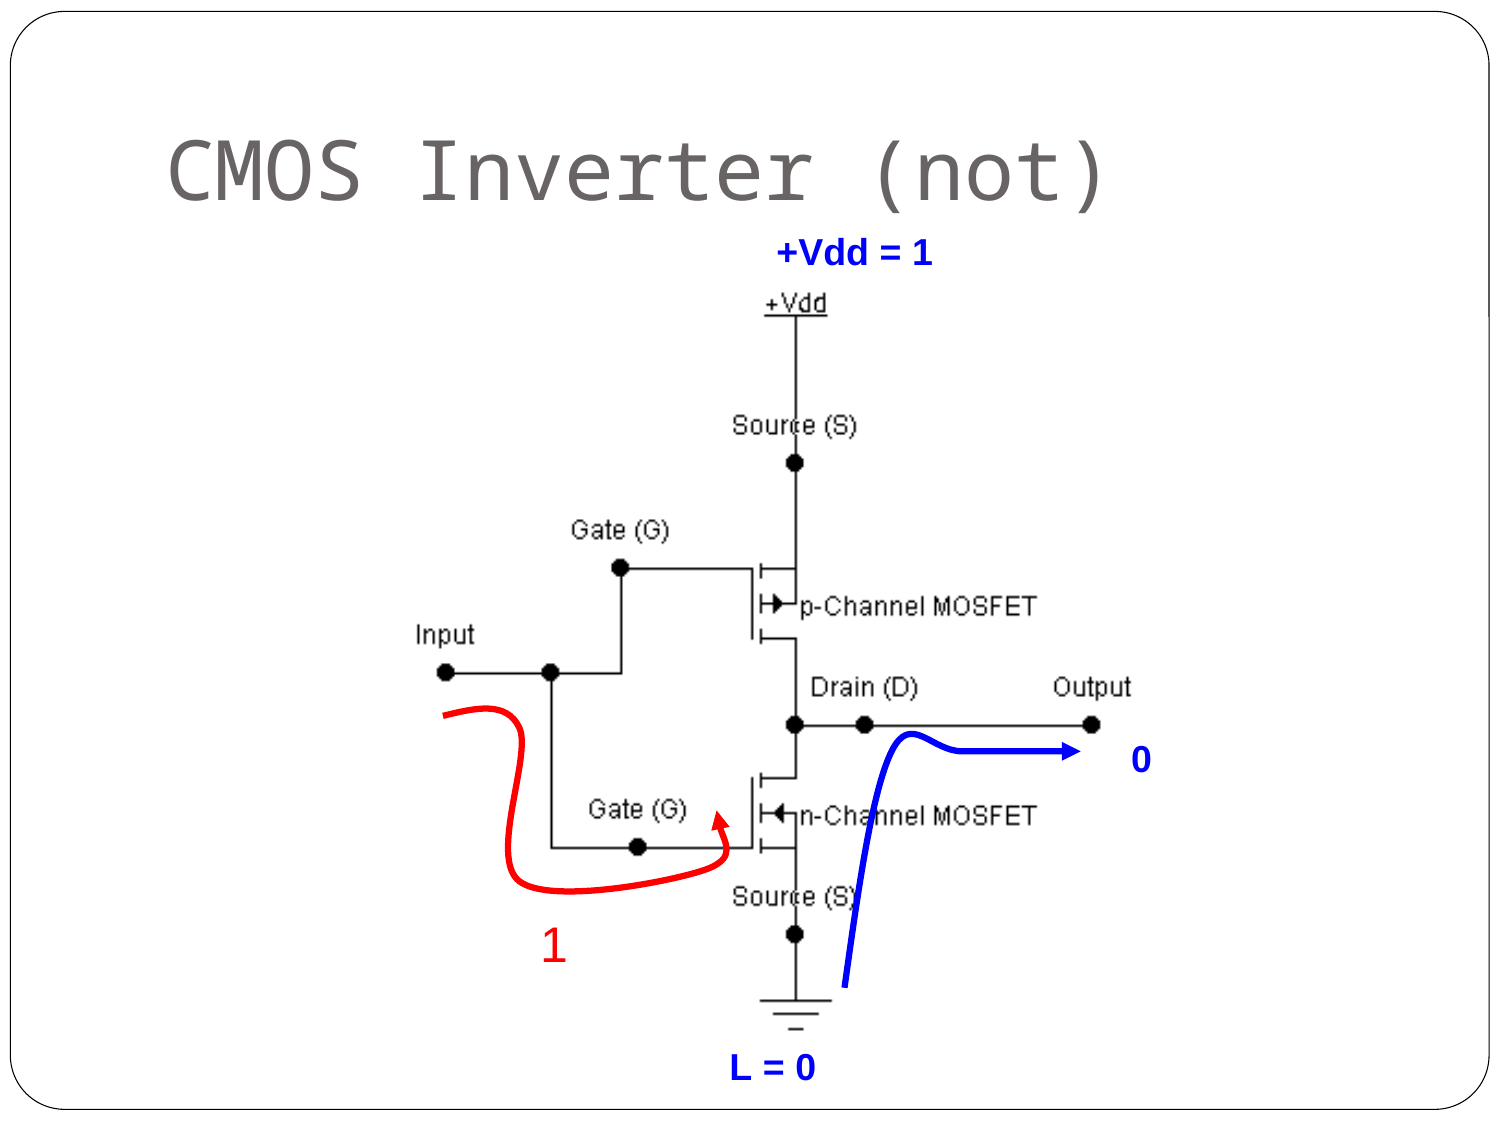

# CMOS Inverter (not)
+Vdd = 1
0
1
L = 0